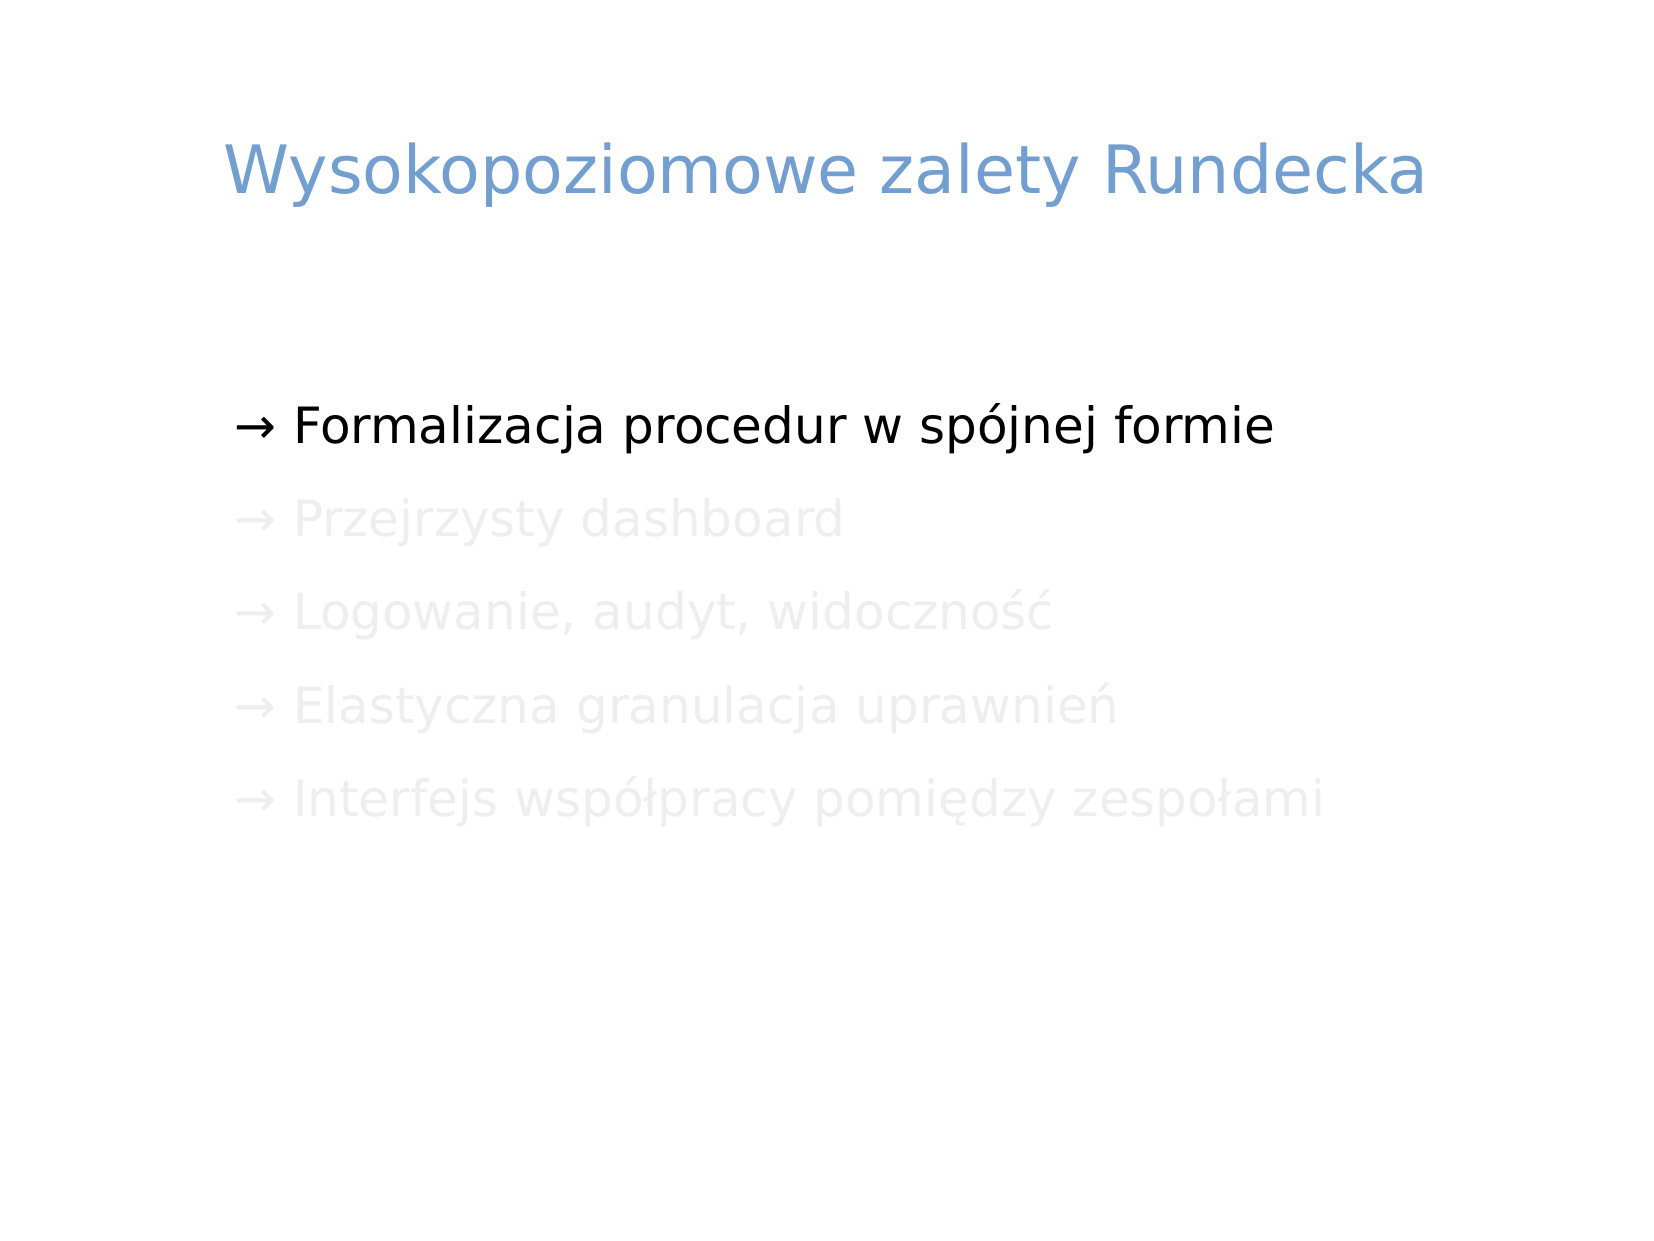

Wysokopoziomowe zalety Rundecka
→ Formalizacja procedur w spójnej formie
→ Przejrzysty dashboard
→ Logowanie, audyt, widoczność
→ Elastyczna granulacja uprawnień
→ Interfejs współpracy pomiędzy zespołami